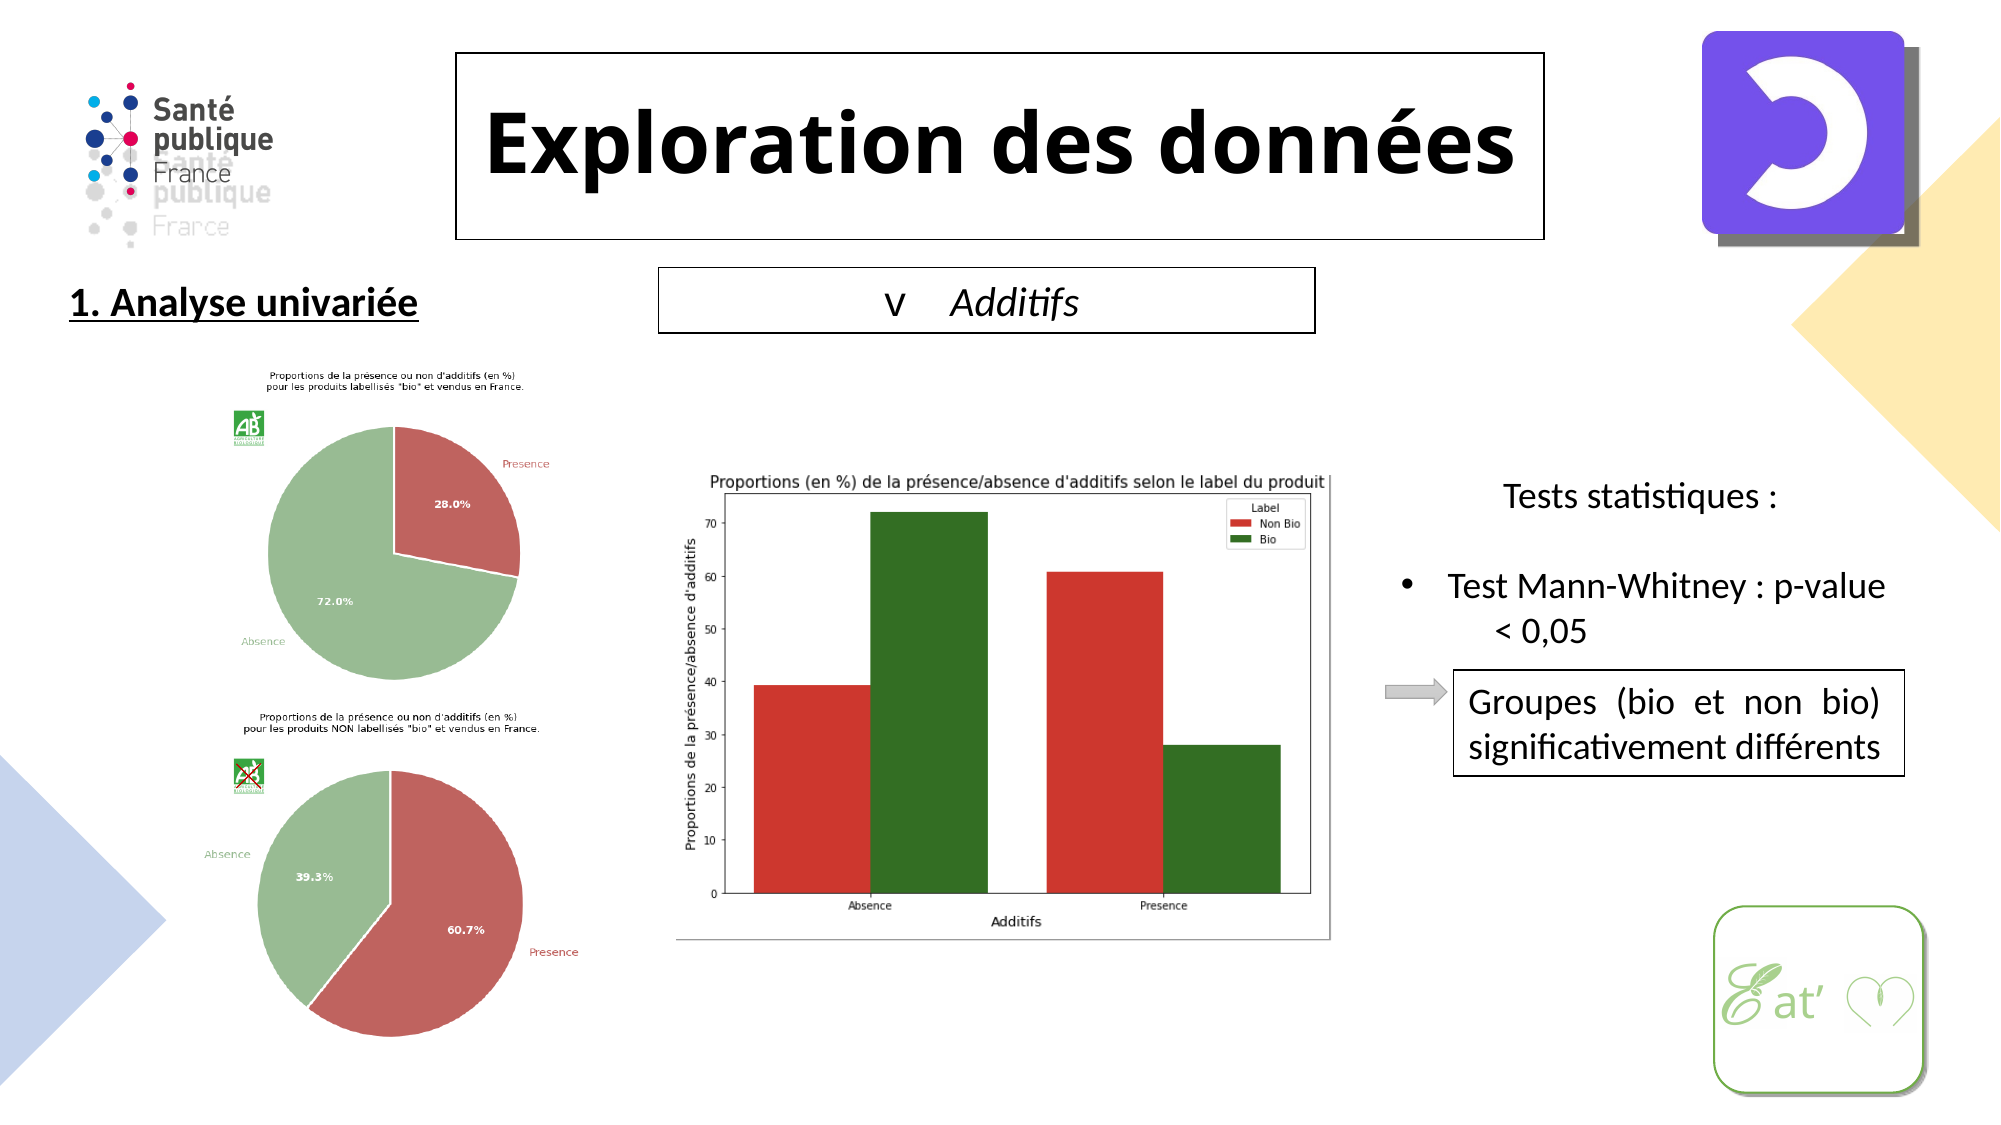

# Exploration des données
1. Analyse univariée
 Additifs
Tests statistiques :
Test Mann-Whitney : p-value < 0,05
Groupes (bio et non bio) significativement différents
at’